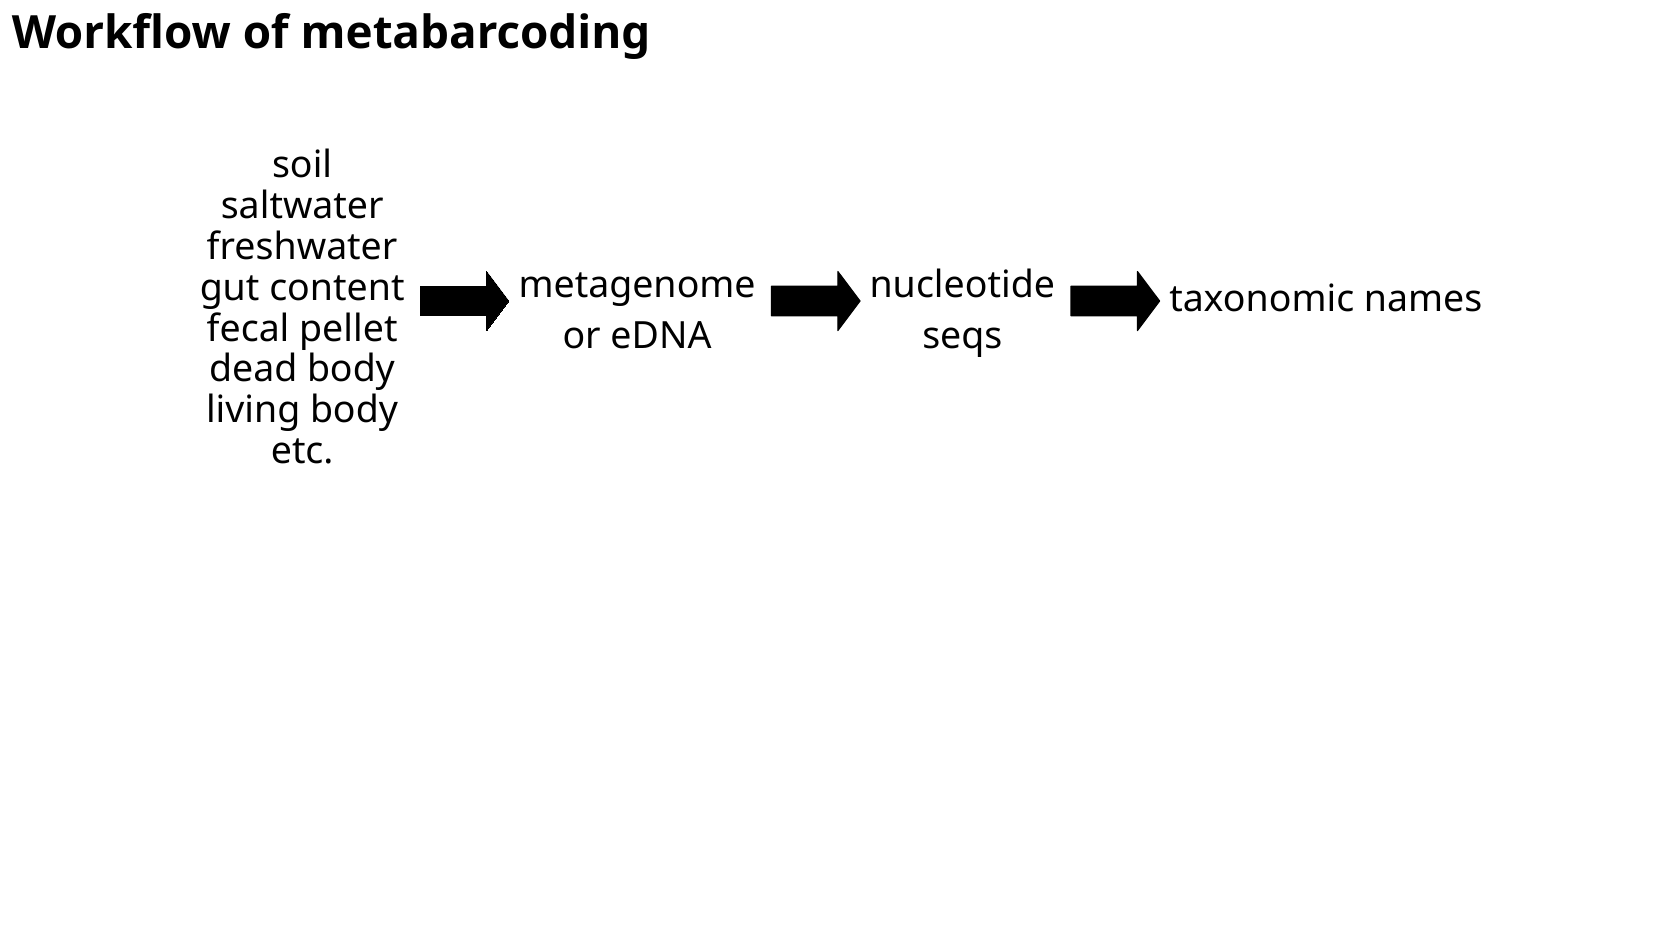

# Workflow of metabarcoding
soil
saltwater
freshwater
gut content
fecal pellet
dead body
living body
etc.
metagenome
or eDNA
nucleotide
seqs
taxonomic names